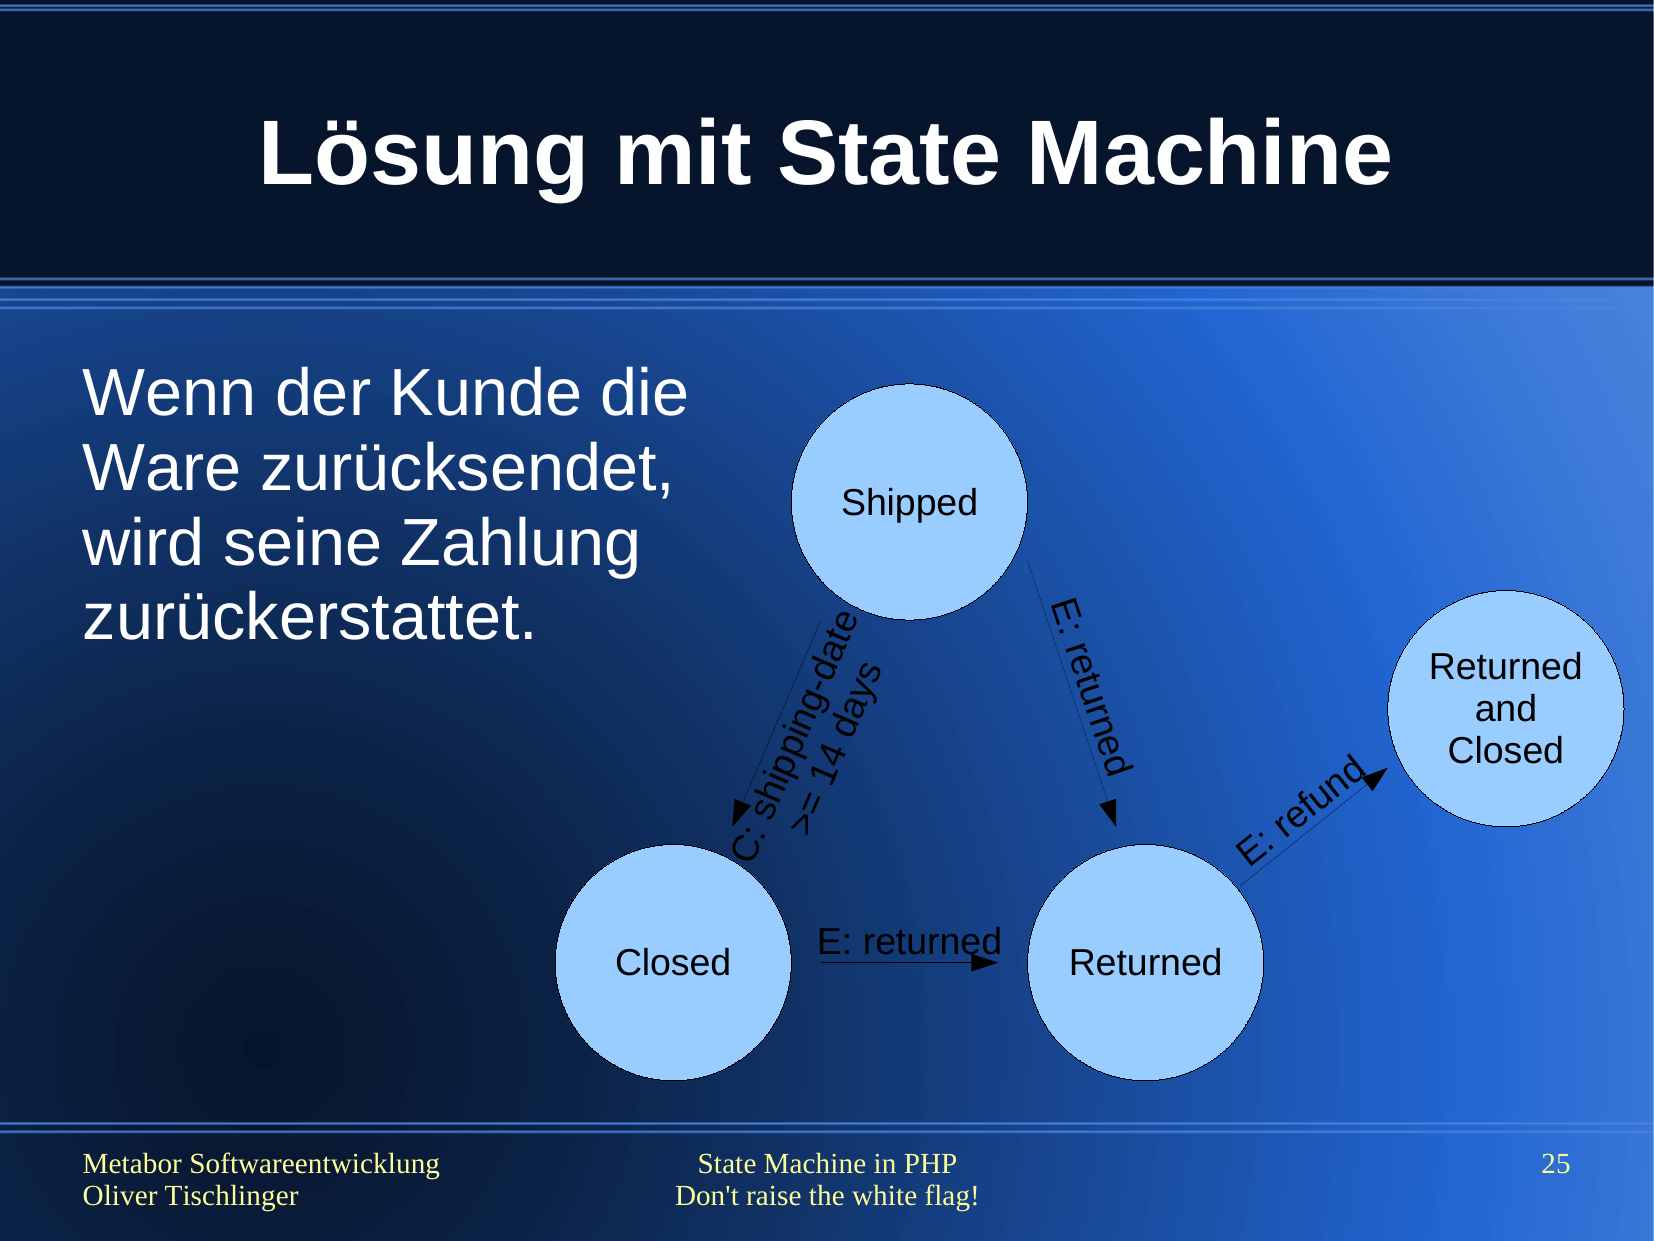

# Lösung mit State Machine
Wenn der Kunde die Ware zurücksendet, wird seine Zahlung zurückerstattet.
Shipped
E: returned
Returned
and
Closed
C: shipping-date
>= 14 days
E: refund
Closed
Returned
E: returned
25